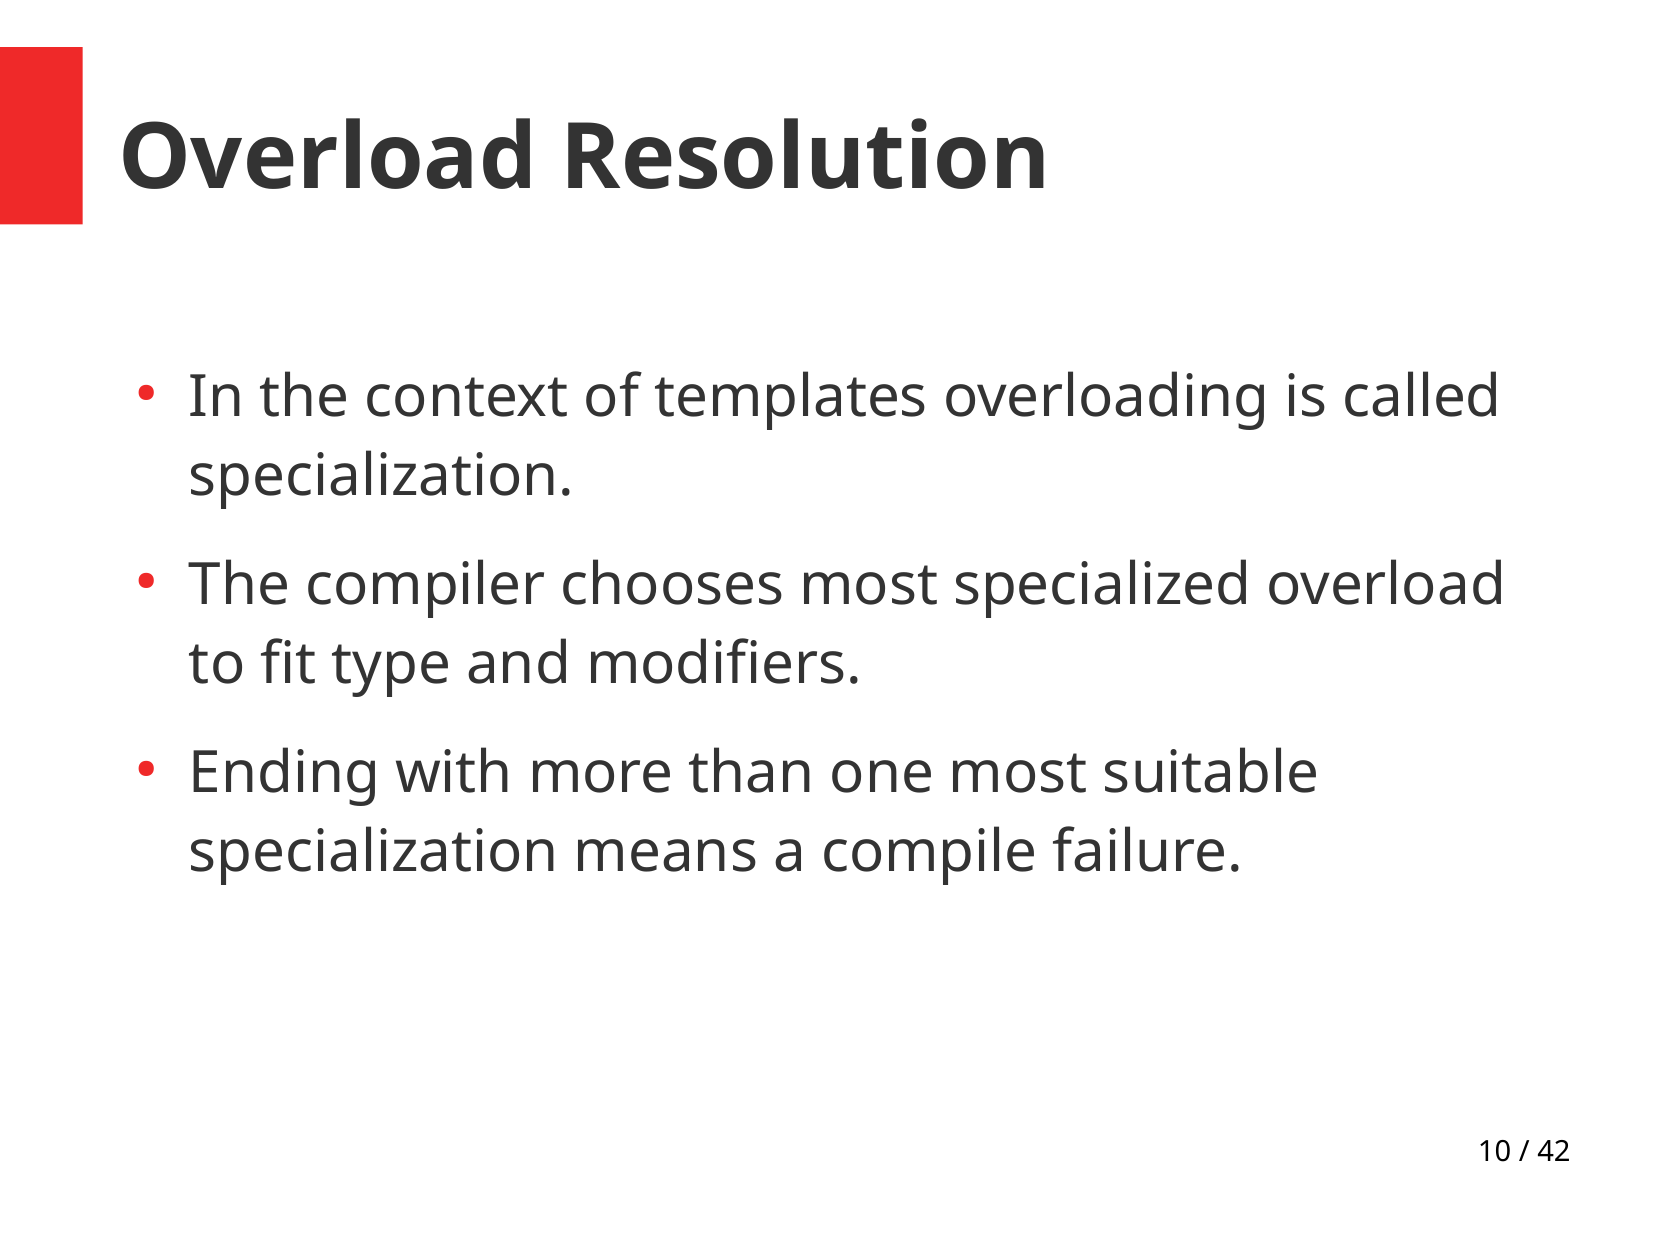

# Overload Resolution
In the context of templates overloading is called specialization.
The compiler chooses most specialized overload to fit type and modifiers.
Ending with more than one most suitable specialization means a compile failure.
10